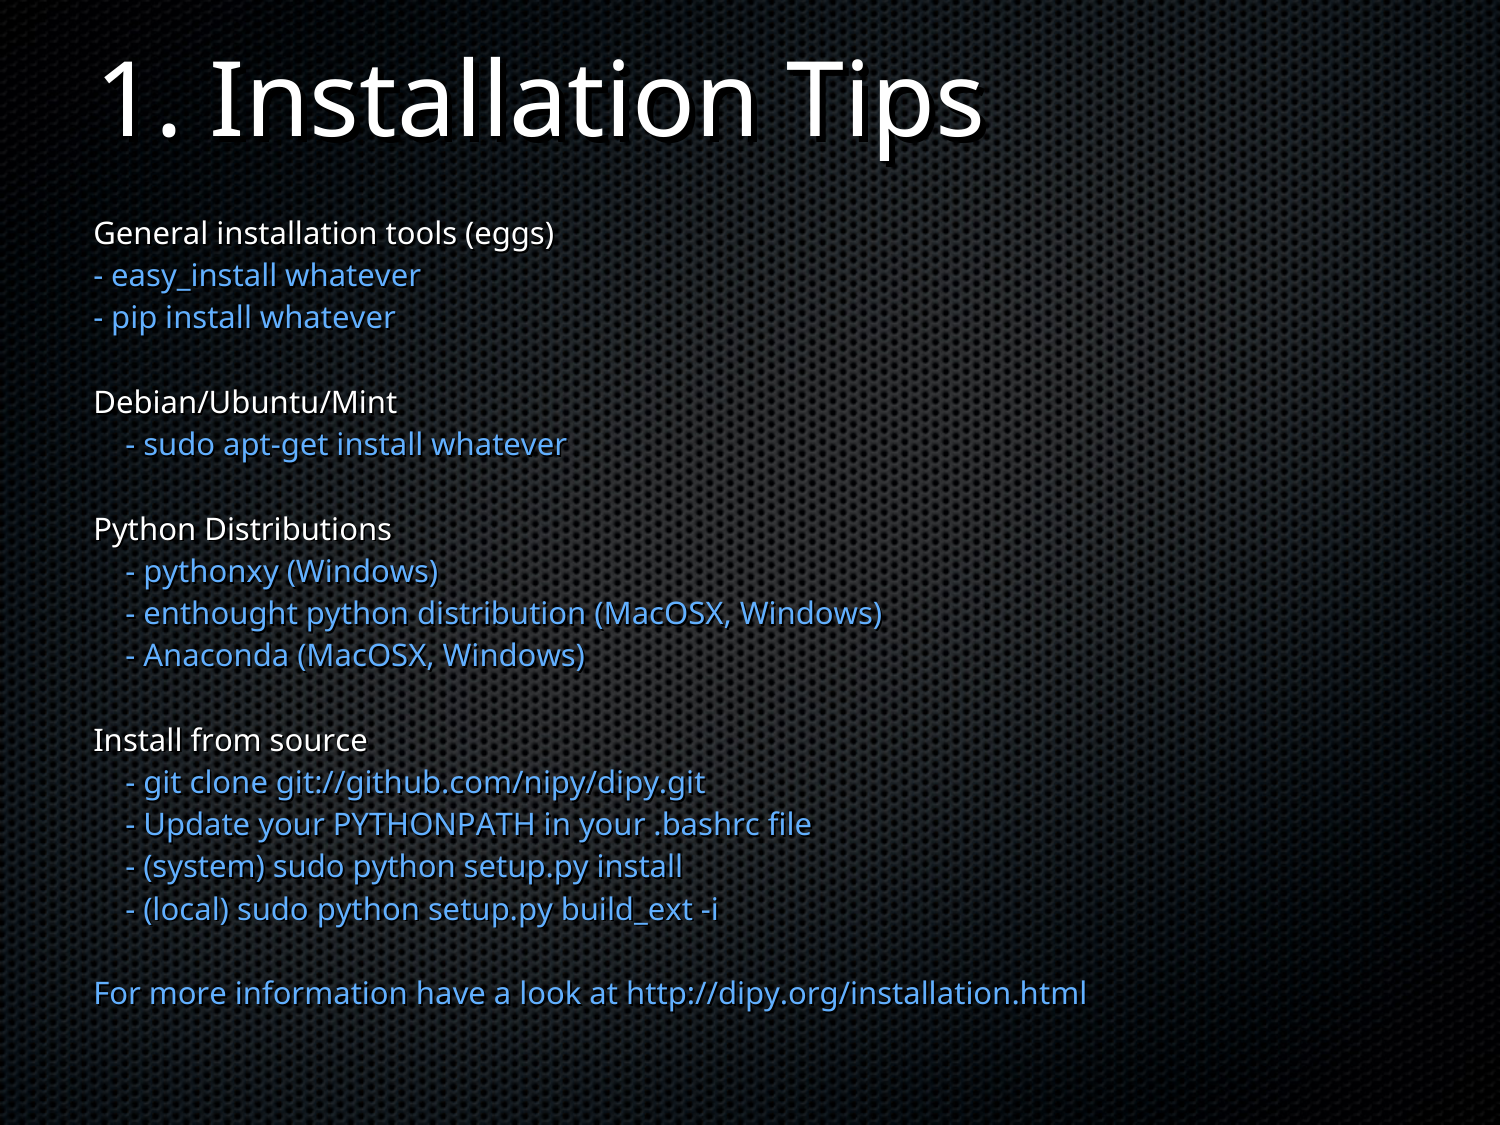

# 1. Installation Tips
General installation tools (eggs)
- easy_install whatever
- pip install whatever
Debian/Ubuntu/Mint
 - sudo apt-get install whatever
Python Distributions
 - pythonxy (Windows)
 - enthought python distribution (MacOSX, Windows)
 - Anaconda (MacOSX, Windows)
Install from source
 - git clone git://github.com/nipy/dipy.git
 - Update your PYTHONPATH in your .bashrc file
 - (system) sudo python setup.py install
 - (local) sudo python setup.py build_ext -i
For more information have a look at http://dipy.org/installation.html